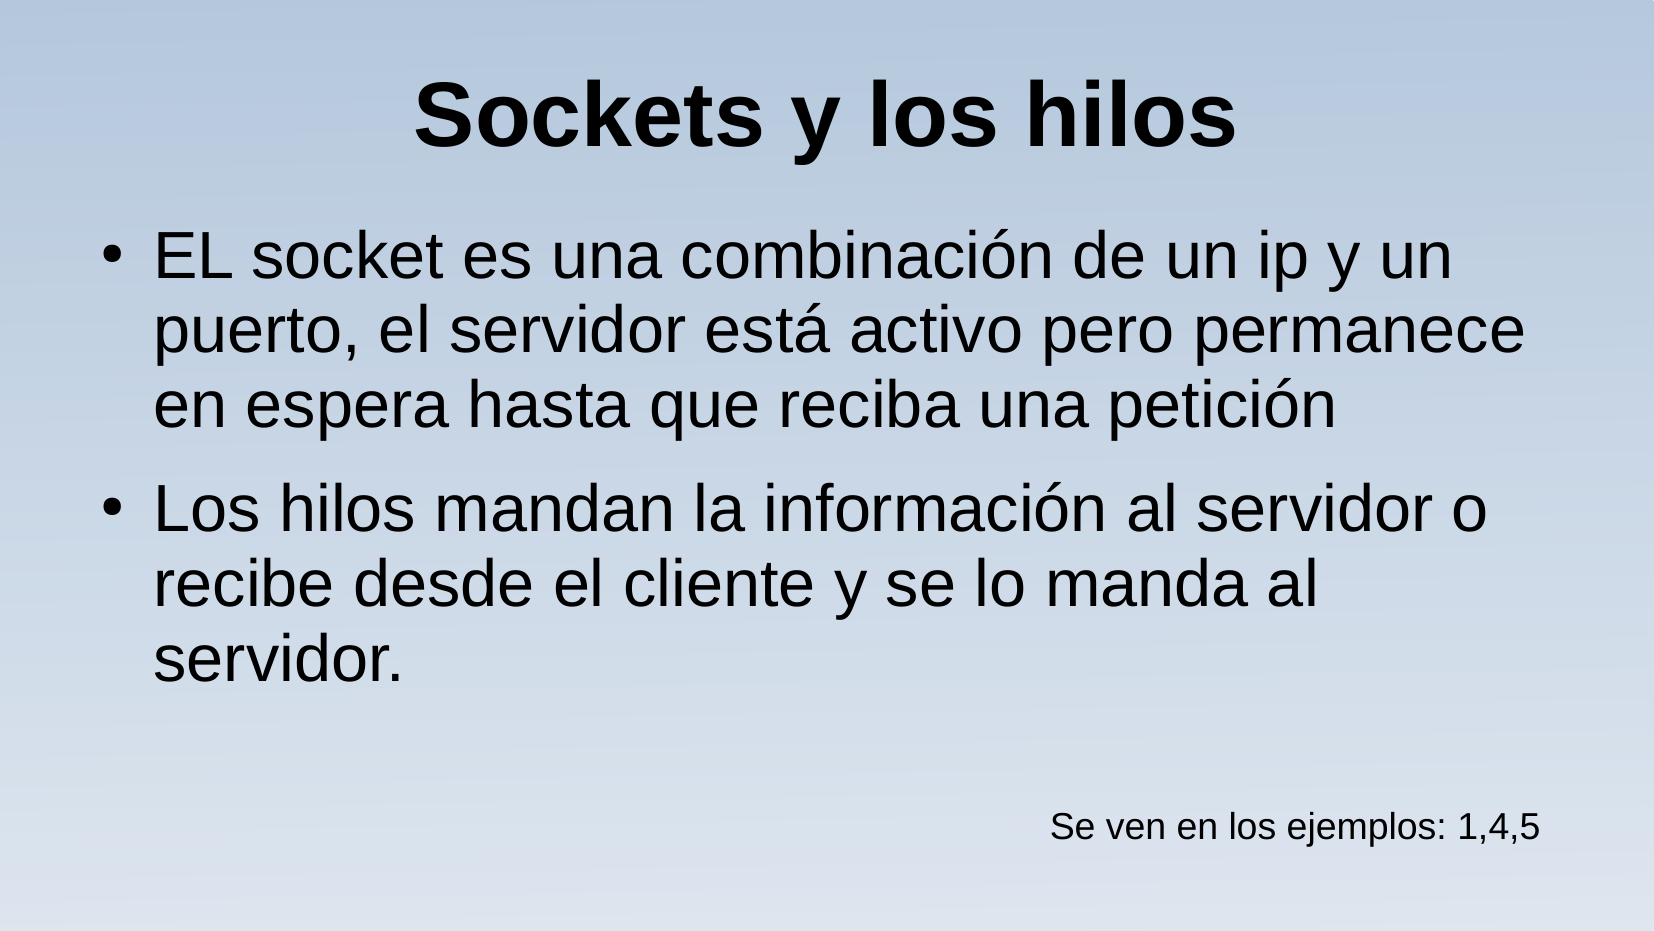

# Sockets y los hilos
EL socket es una combinación de un ip y un puerto, el servidor está activo pero permanece en espera hasta que reciba una petición
Los hilos mandan la información al servidor o recibe desde el cliente y se lo manda al servidor.
Se ven en los ejemplos: 1,4,5